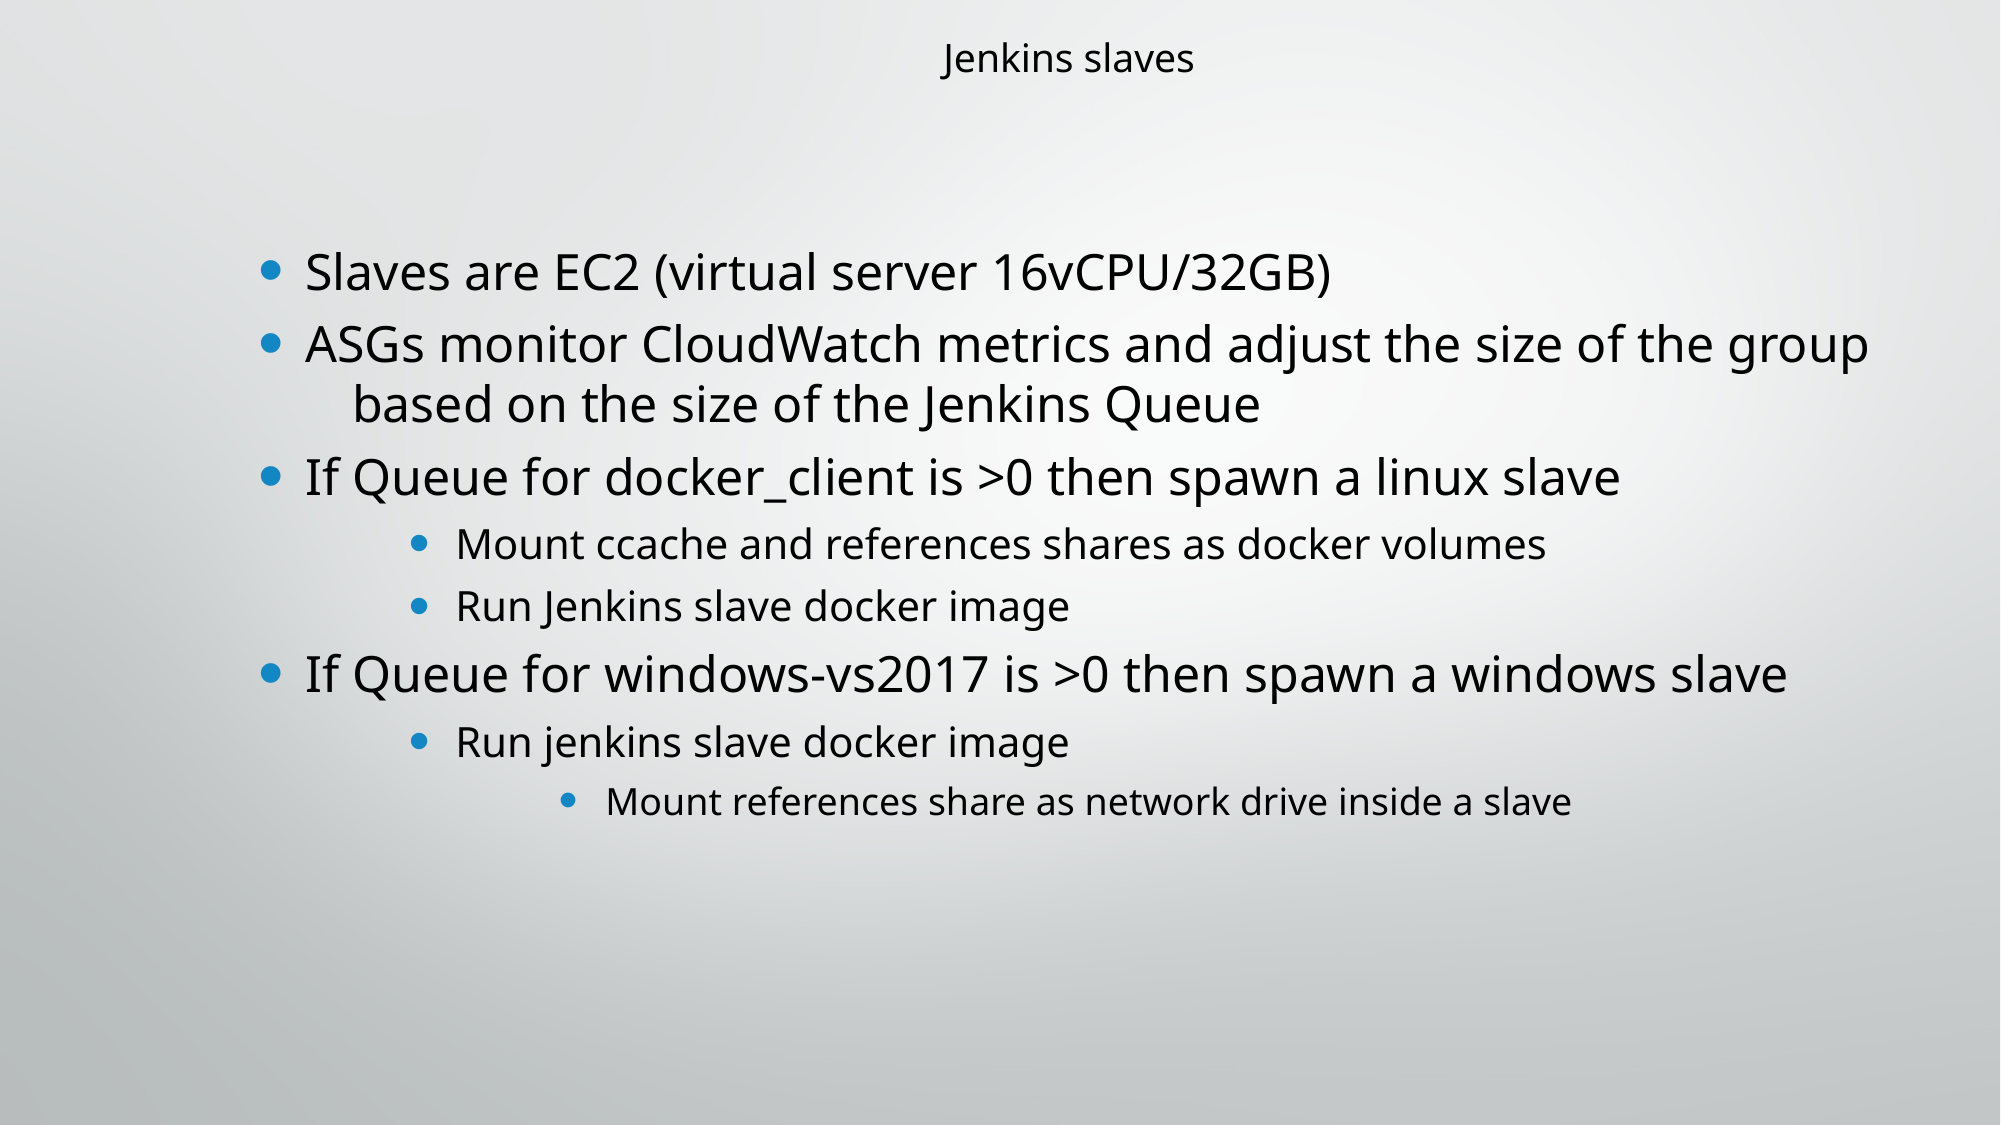

# Jenkins slaves
Slaves are EC2 (virtual server 16vCPU/32GB)
ASGs monitor CloudWatch metrics and adjust the size of the group based on the size of the Jenkins Queue
If Queue for docker_client is >0 then spawn a linux slave
Mount ccache and references shares as docker volumes
Run Jenkins slave docker image
If Queue for windows-vs2017 is >0 then spawn a windows slave
Run jenkins slave docker image
Mount references share as network drive inside a slave